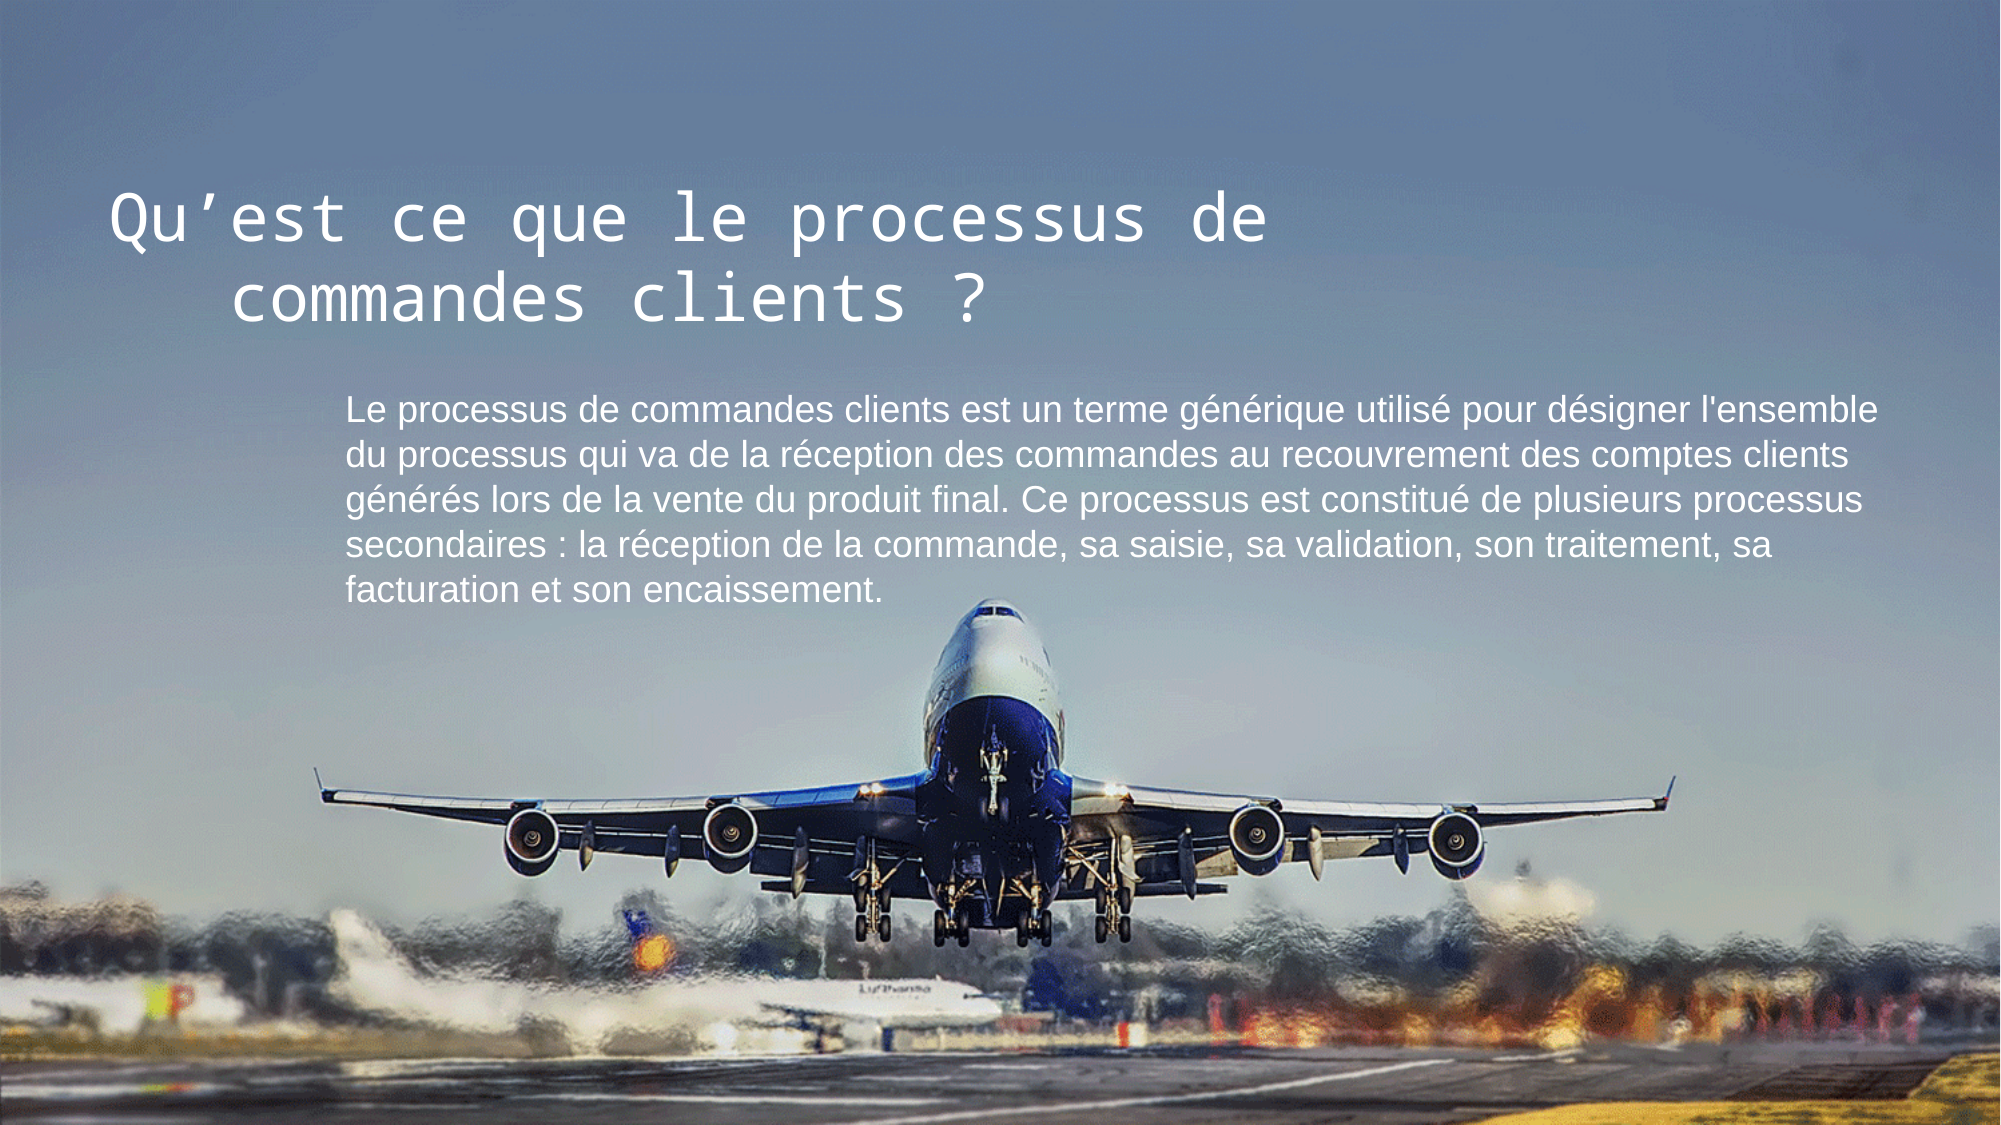

Qu’est ce que le processus de commandes clients ?
Le processus de commandes clients est un terme générique utilisé pour désigner l'ensemble du processus qui va de la réception des commandes au recouvrement des comptes clients générés lors de la vente du produit final. Ce processus est constitué de plusieurs processus secondaires : la réception de la commande, sa saisie, sa validation, son traitement, sa facturation et son encaissement.